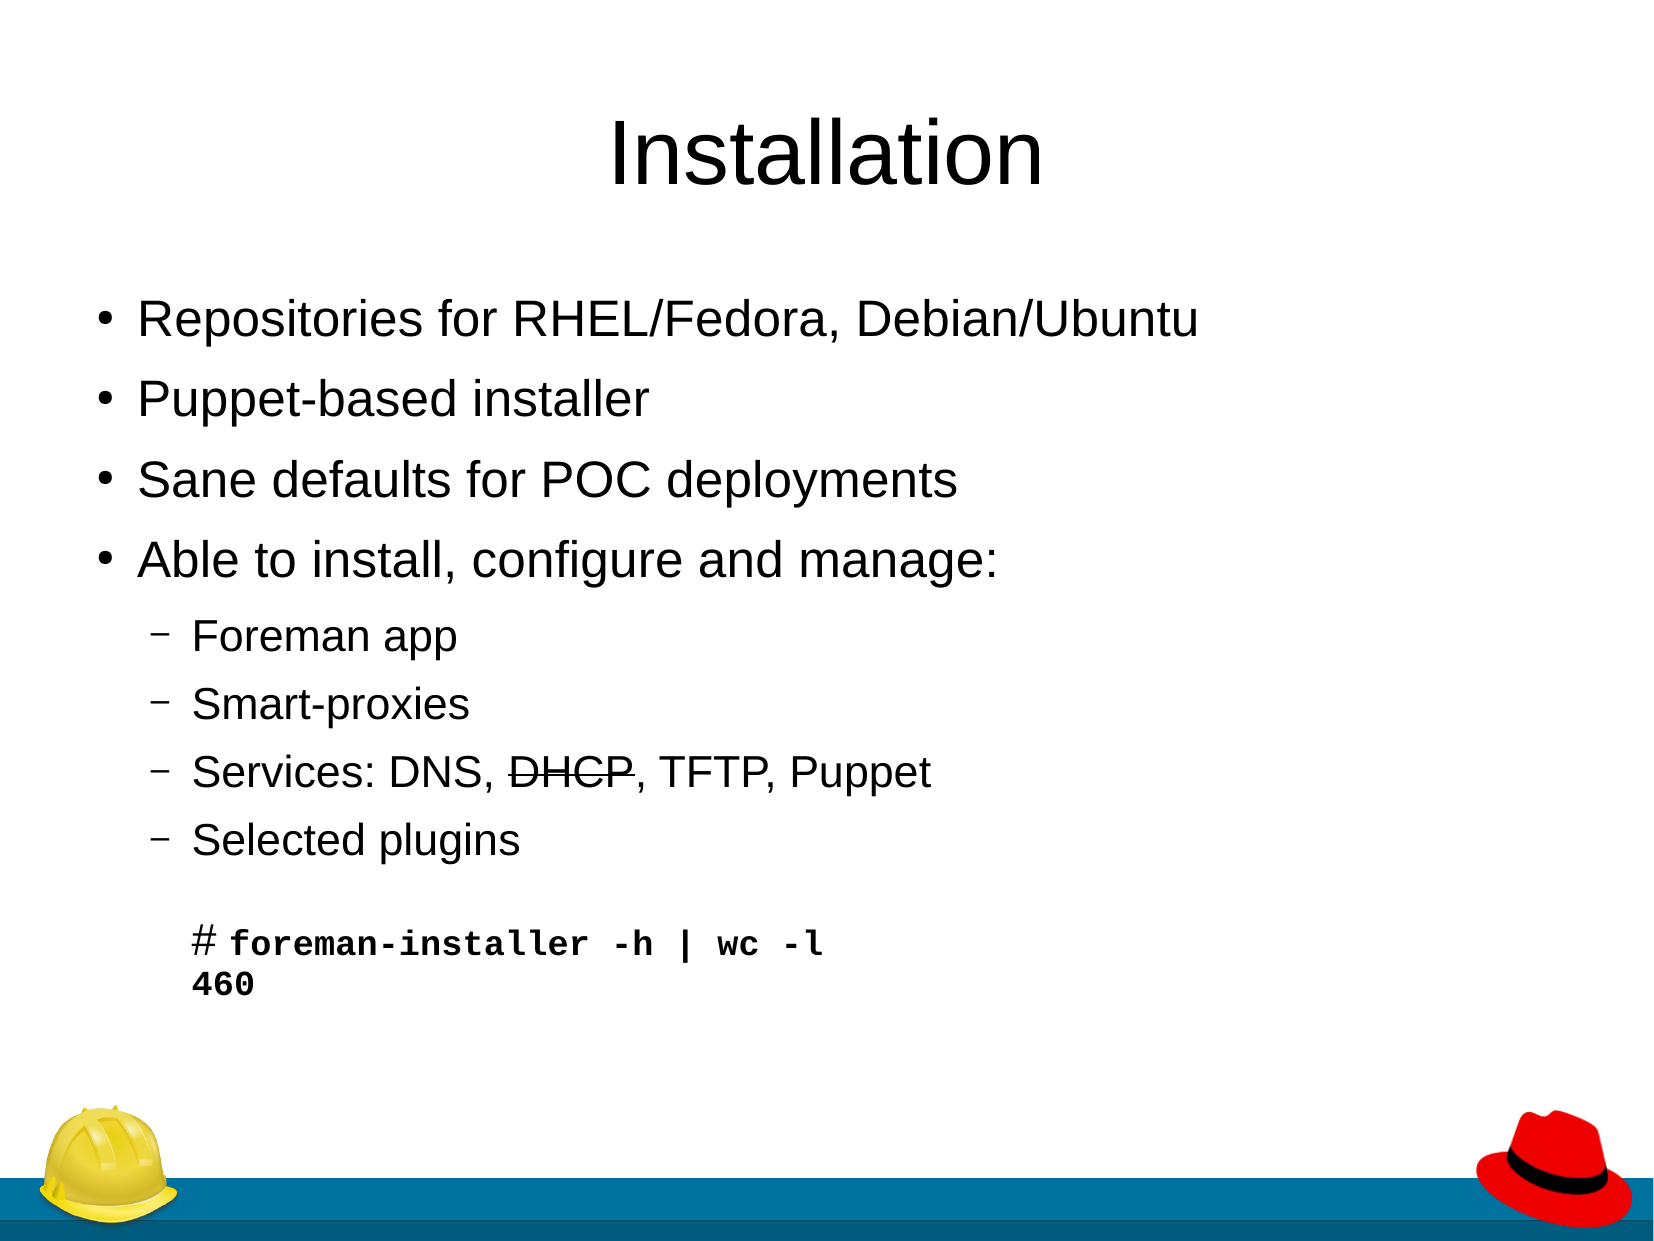

# Installation
Repositories for RHEL/Fedora, Debian/Ubuntu
Puppet-based installer
Sane defaults for POC deployments
Able to install, configure and manage:
Foreman app
Smart-proxies
Services: DNS, DHCP, TFTP, Puppet
Selected plugins
# foreman-installer -h | wc -l
460